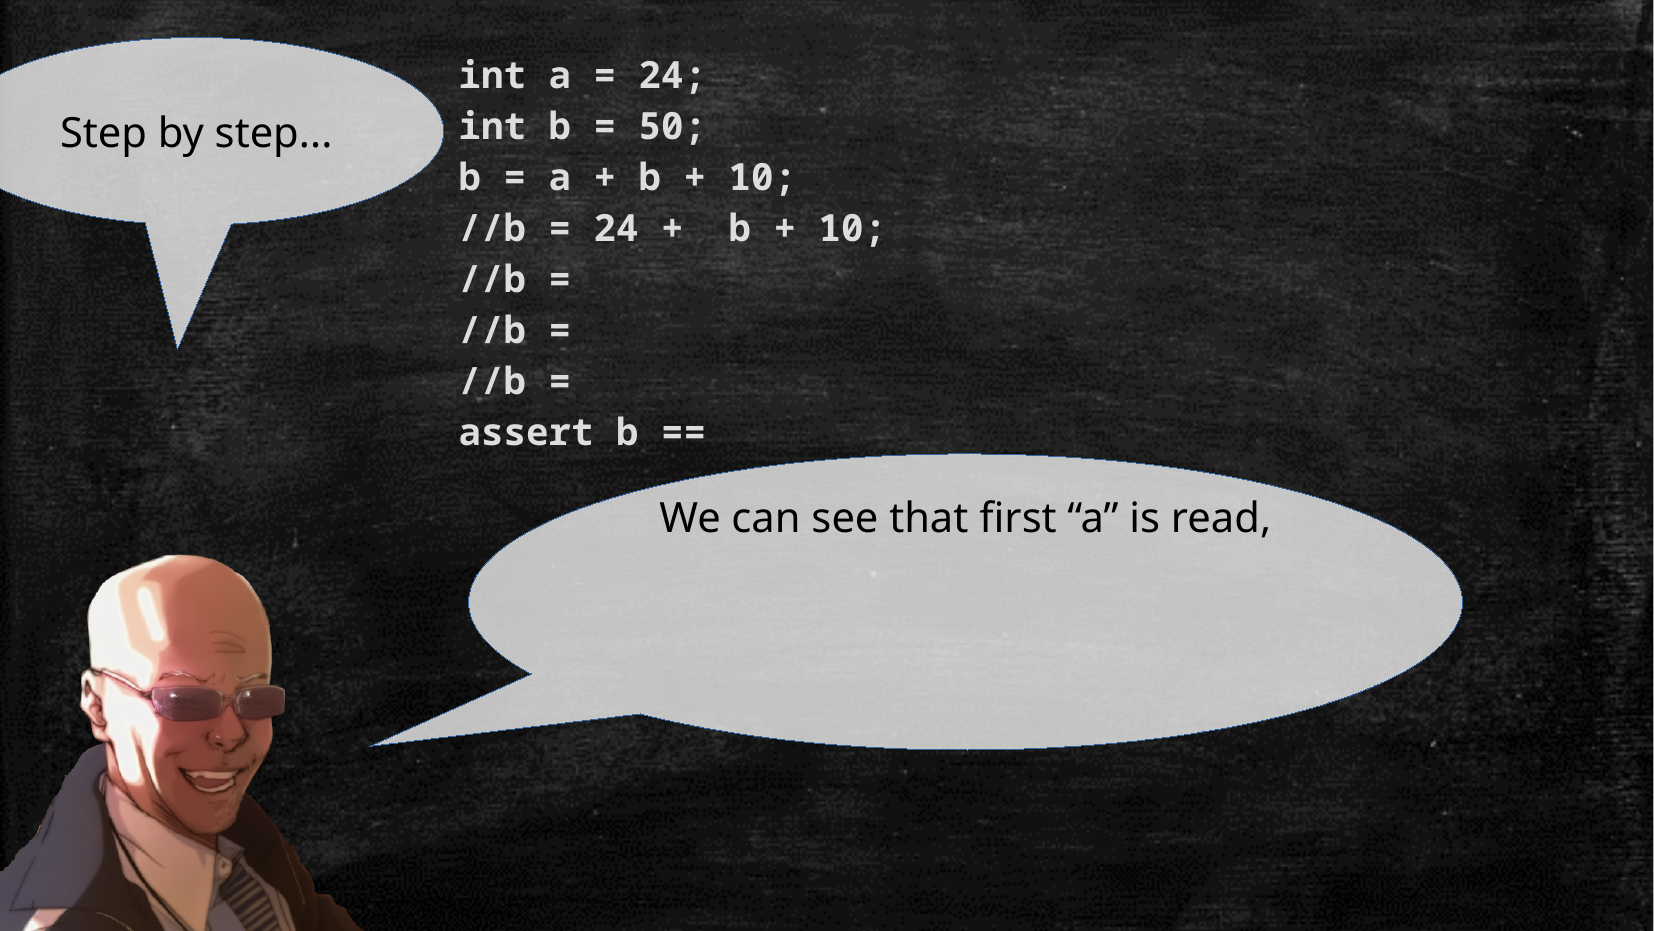

Step by step...
int a = 24;
int b = 50;
b = a + b + 10;
//b = 24 + b + 10;
//b =
//b =
//b =
assert b ==
We can see that first “a” is read,